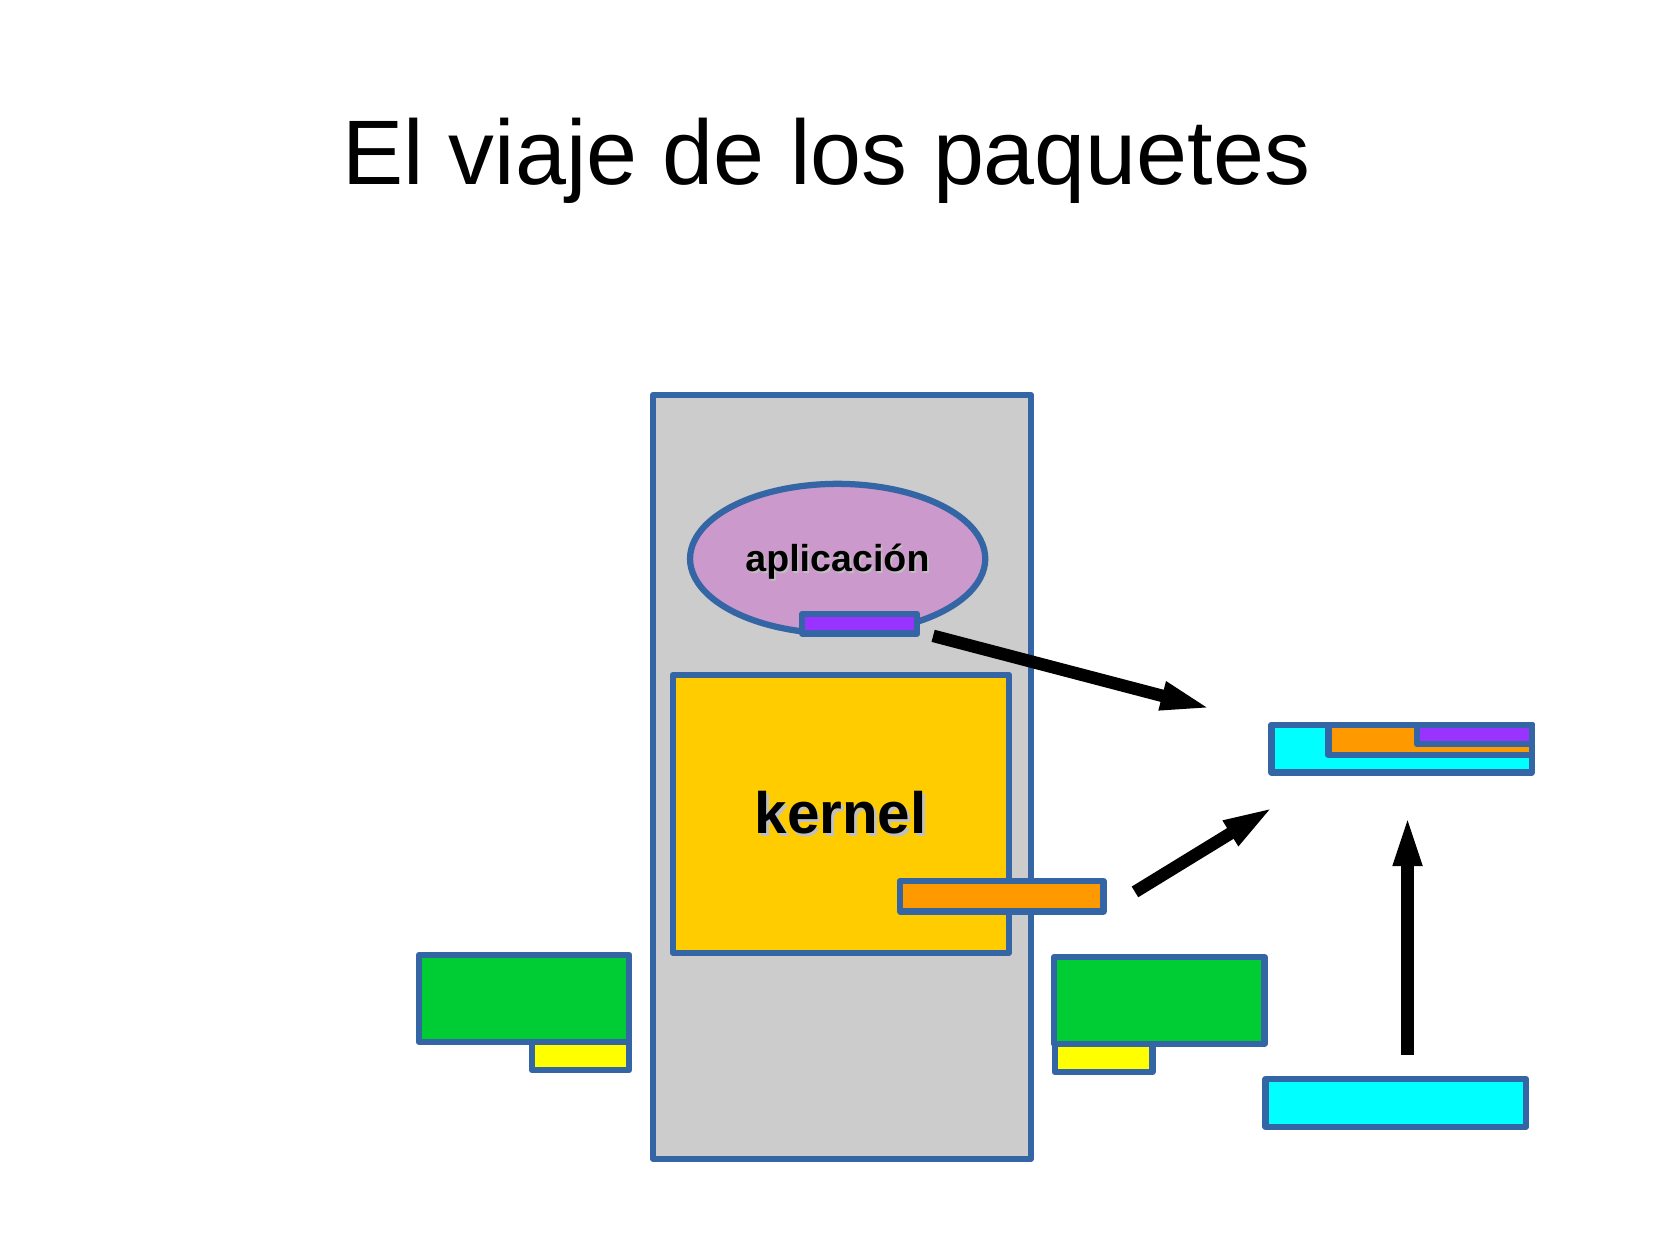

# El viaje de los paquetes
aplicación
kernel